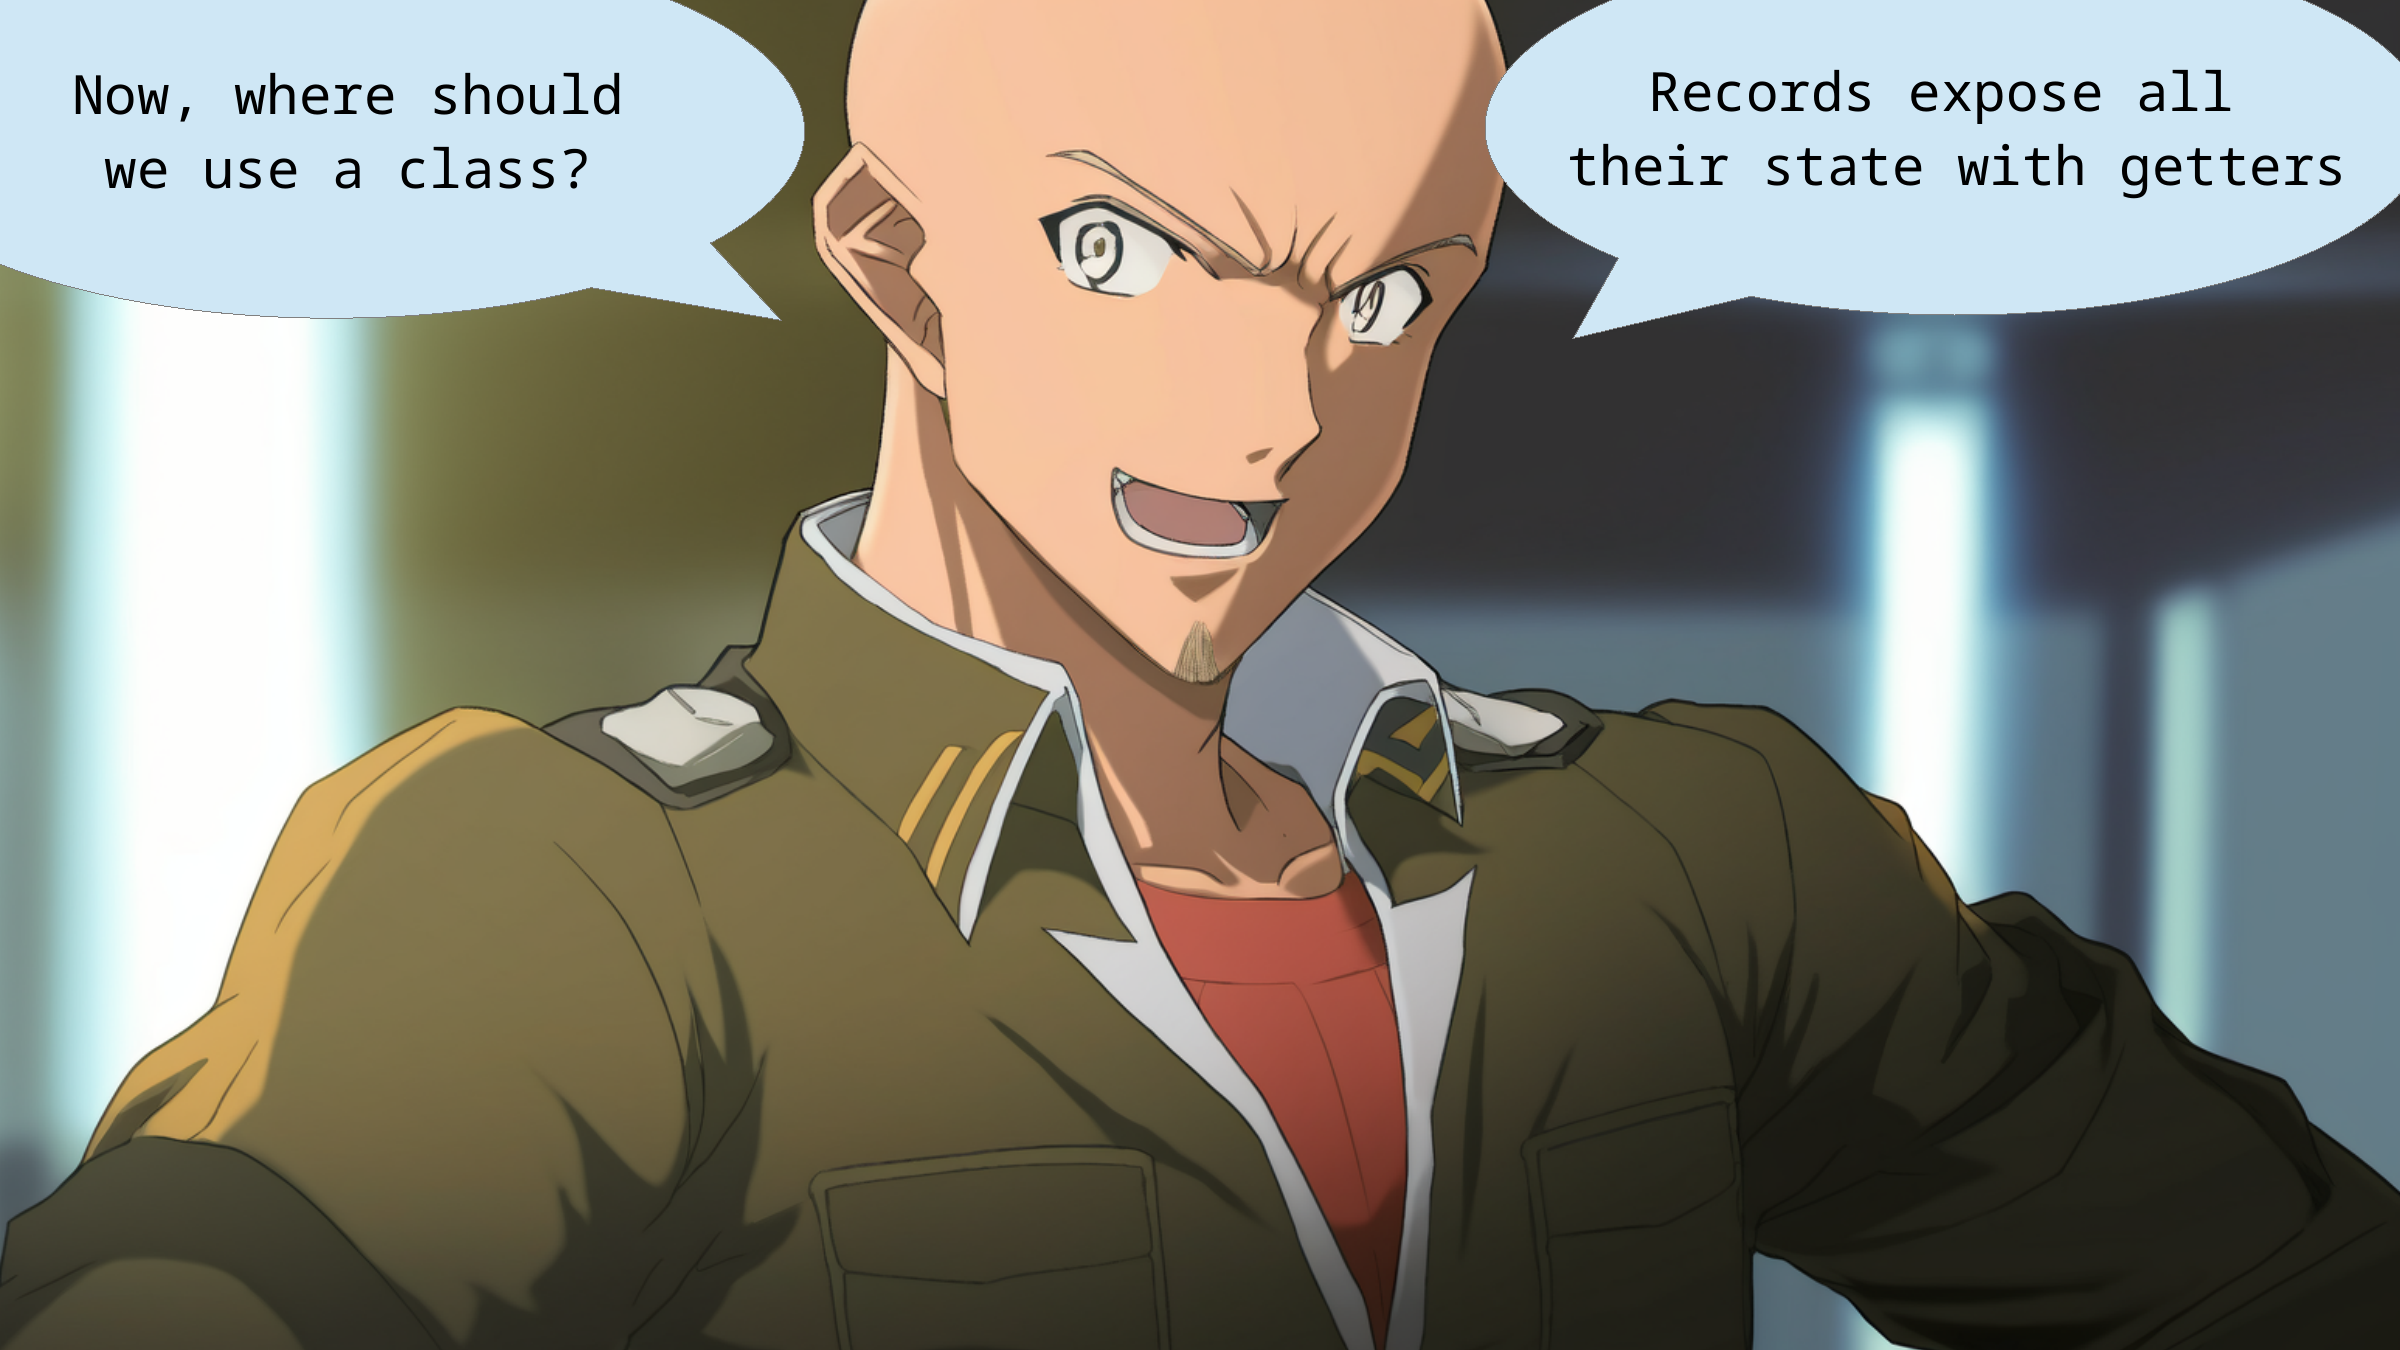

Records expose all
their state with getters
 Now, where should
 we use a class?